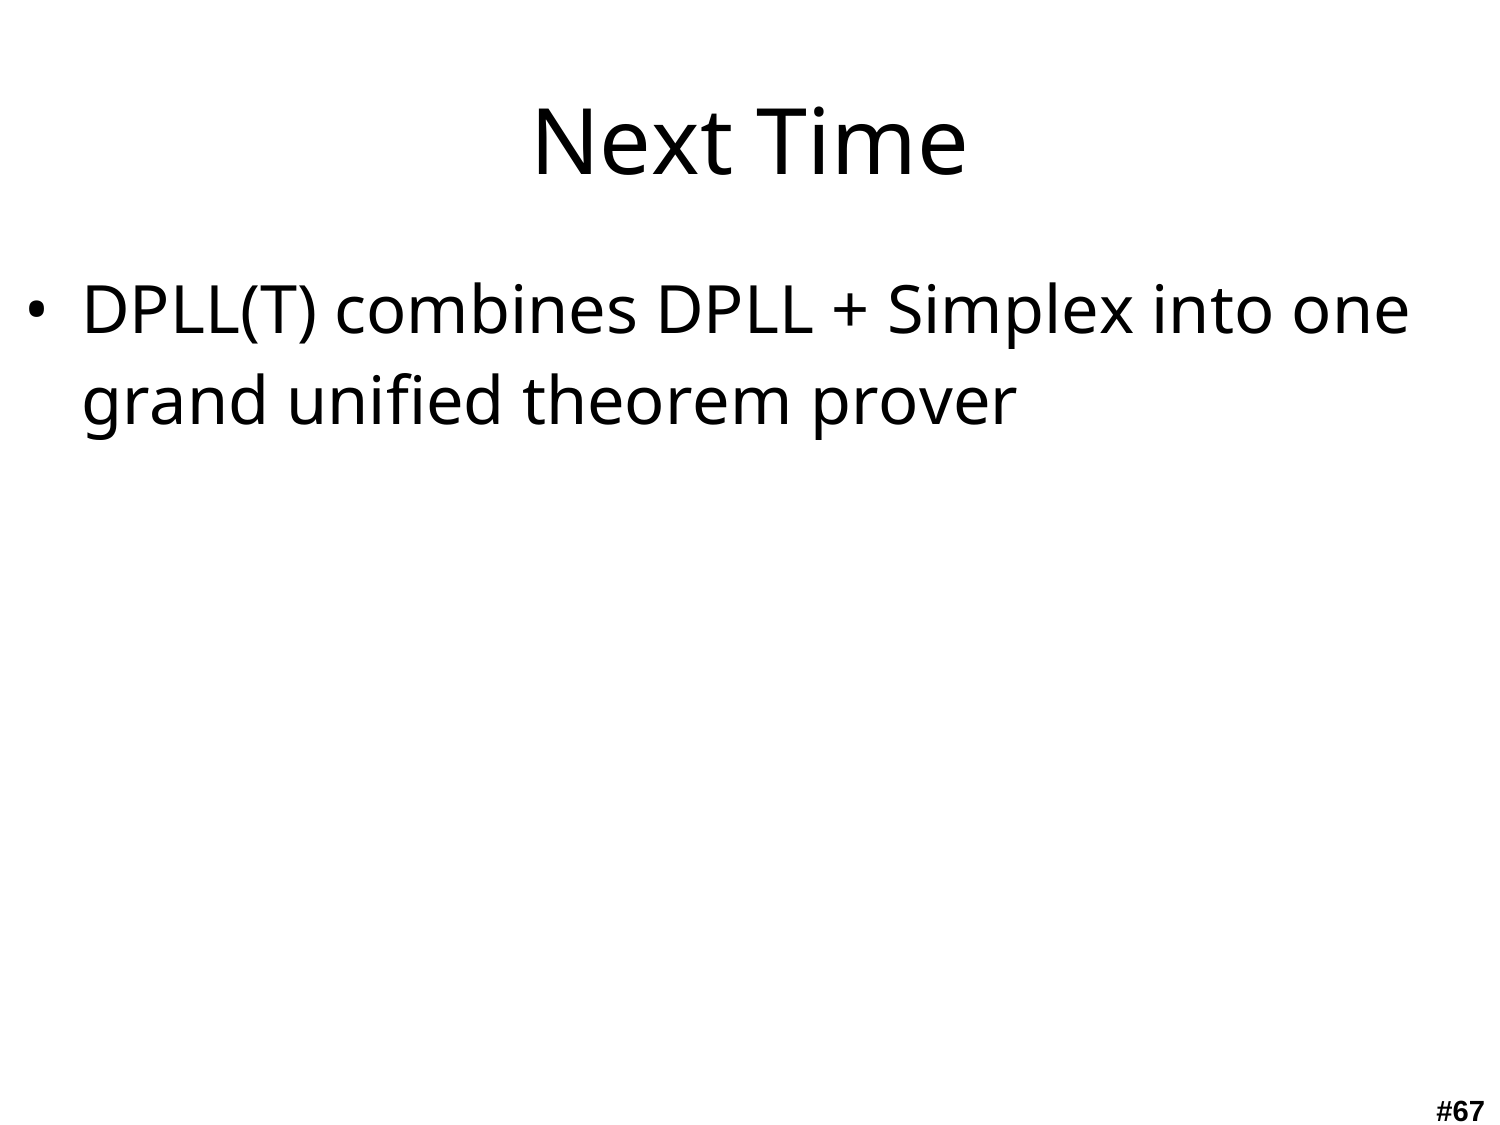

# Next Time
DPLL(T) combines DPLL + Simplex into one grand unified theorem prover
67